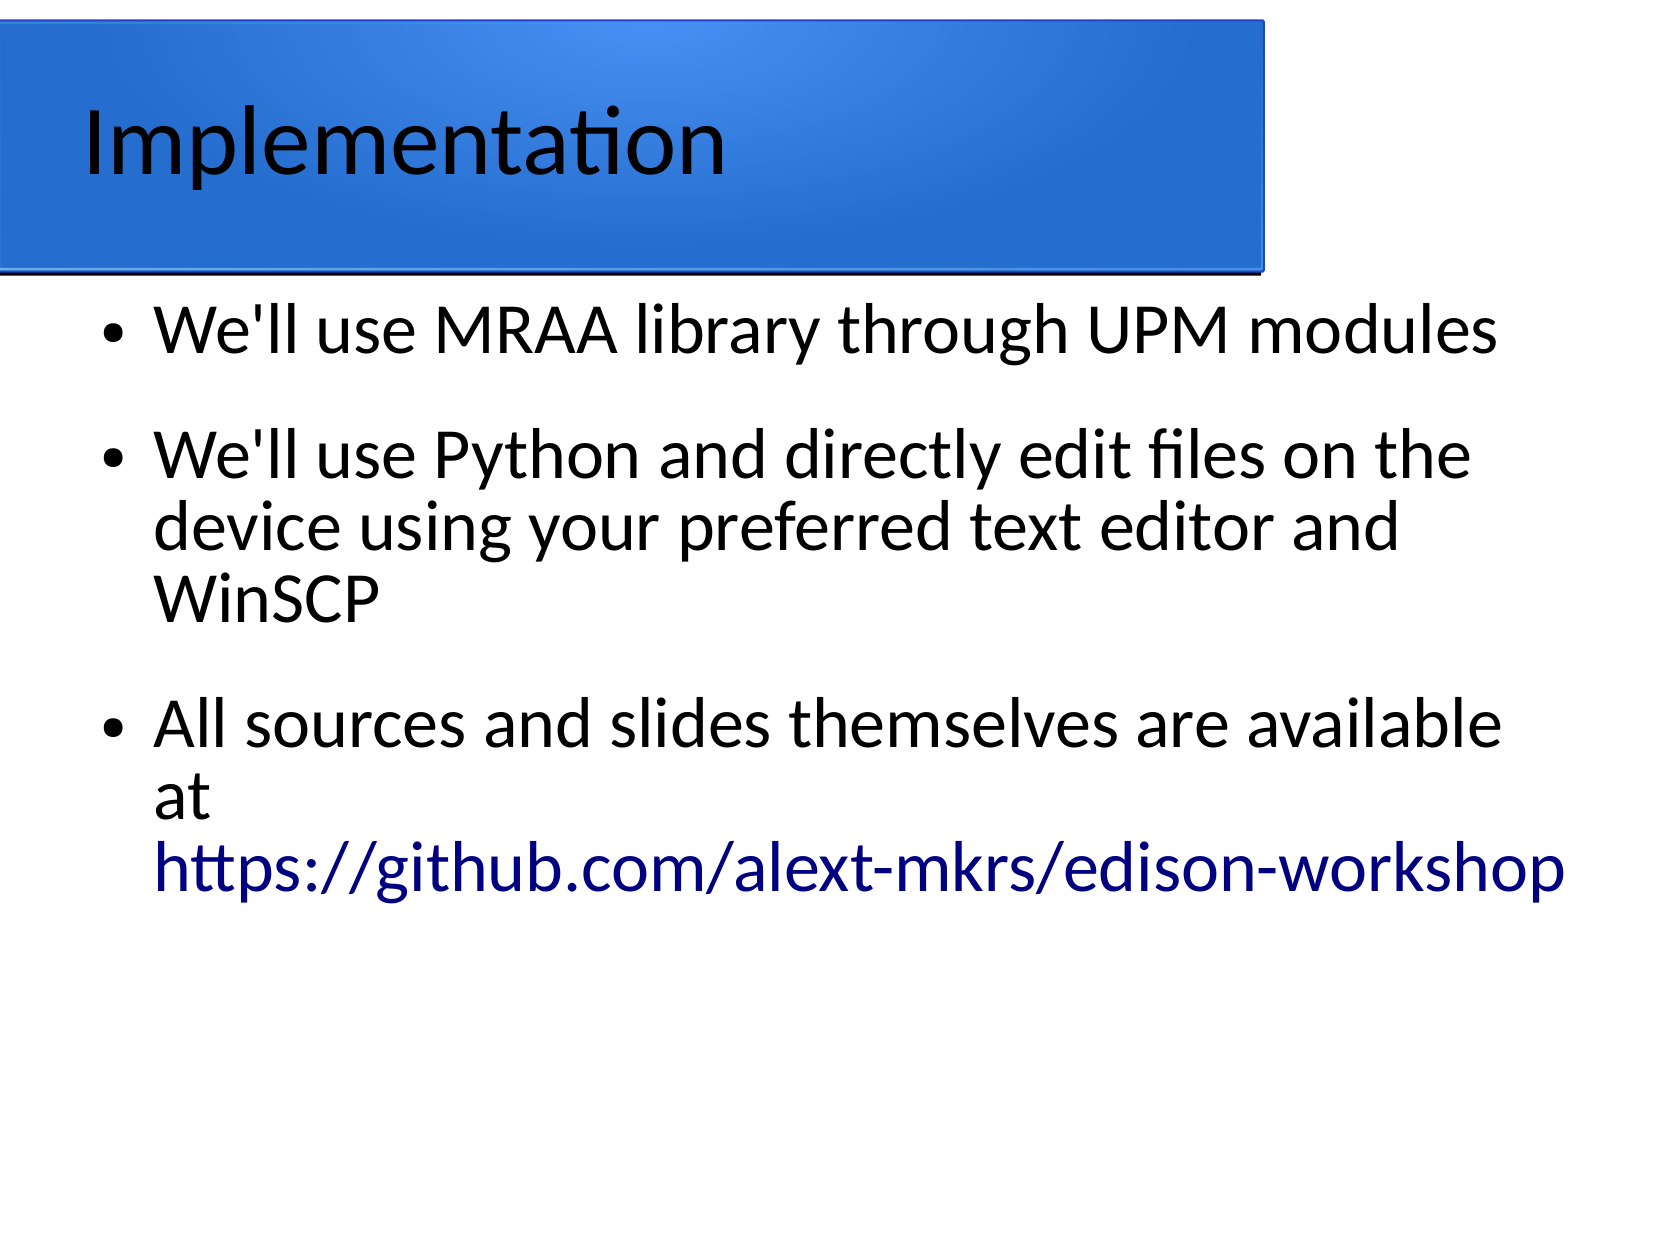

# Implementation
We'll use MRAA library through UPM modules
We'll use Python and directly edit files on the device using your preferred text editor and WinSCP
All sources and slides themselves are available at https://github.com/alext-mkrs/edison-workshop